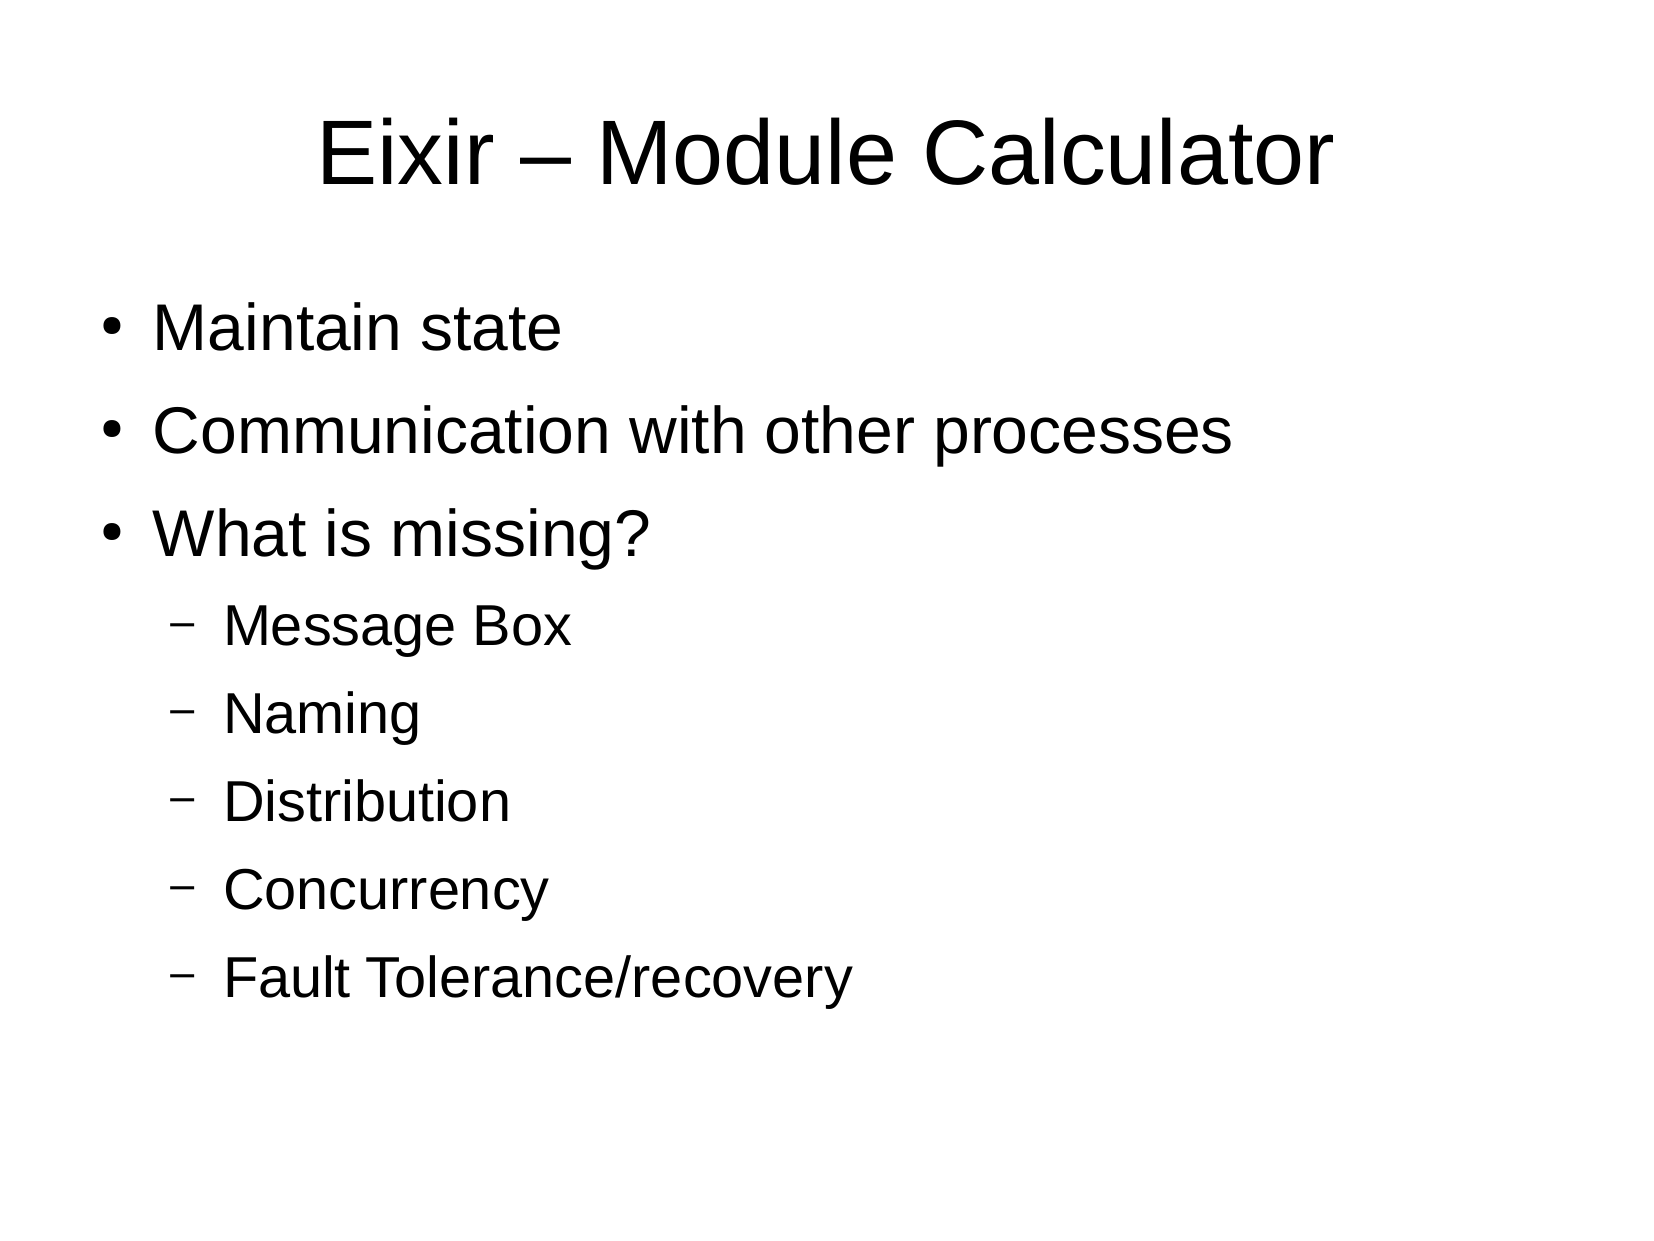

# Eixir – Module Calculator
Maintain state
Communication with other processes
What is missing?
Message Box
Naming
Distribution
Concurrency
Fault Tolerance/recovery